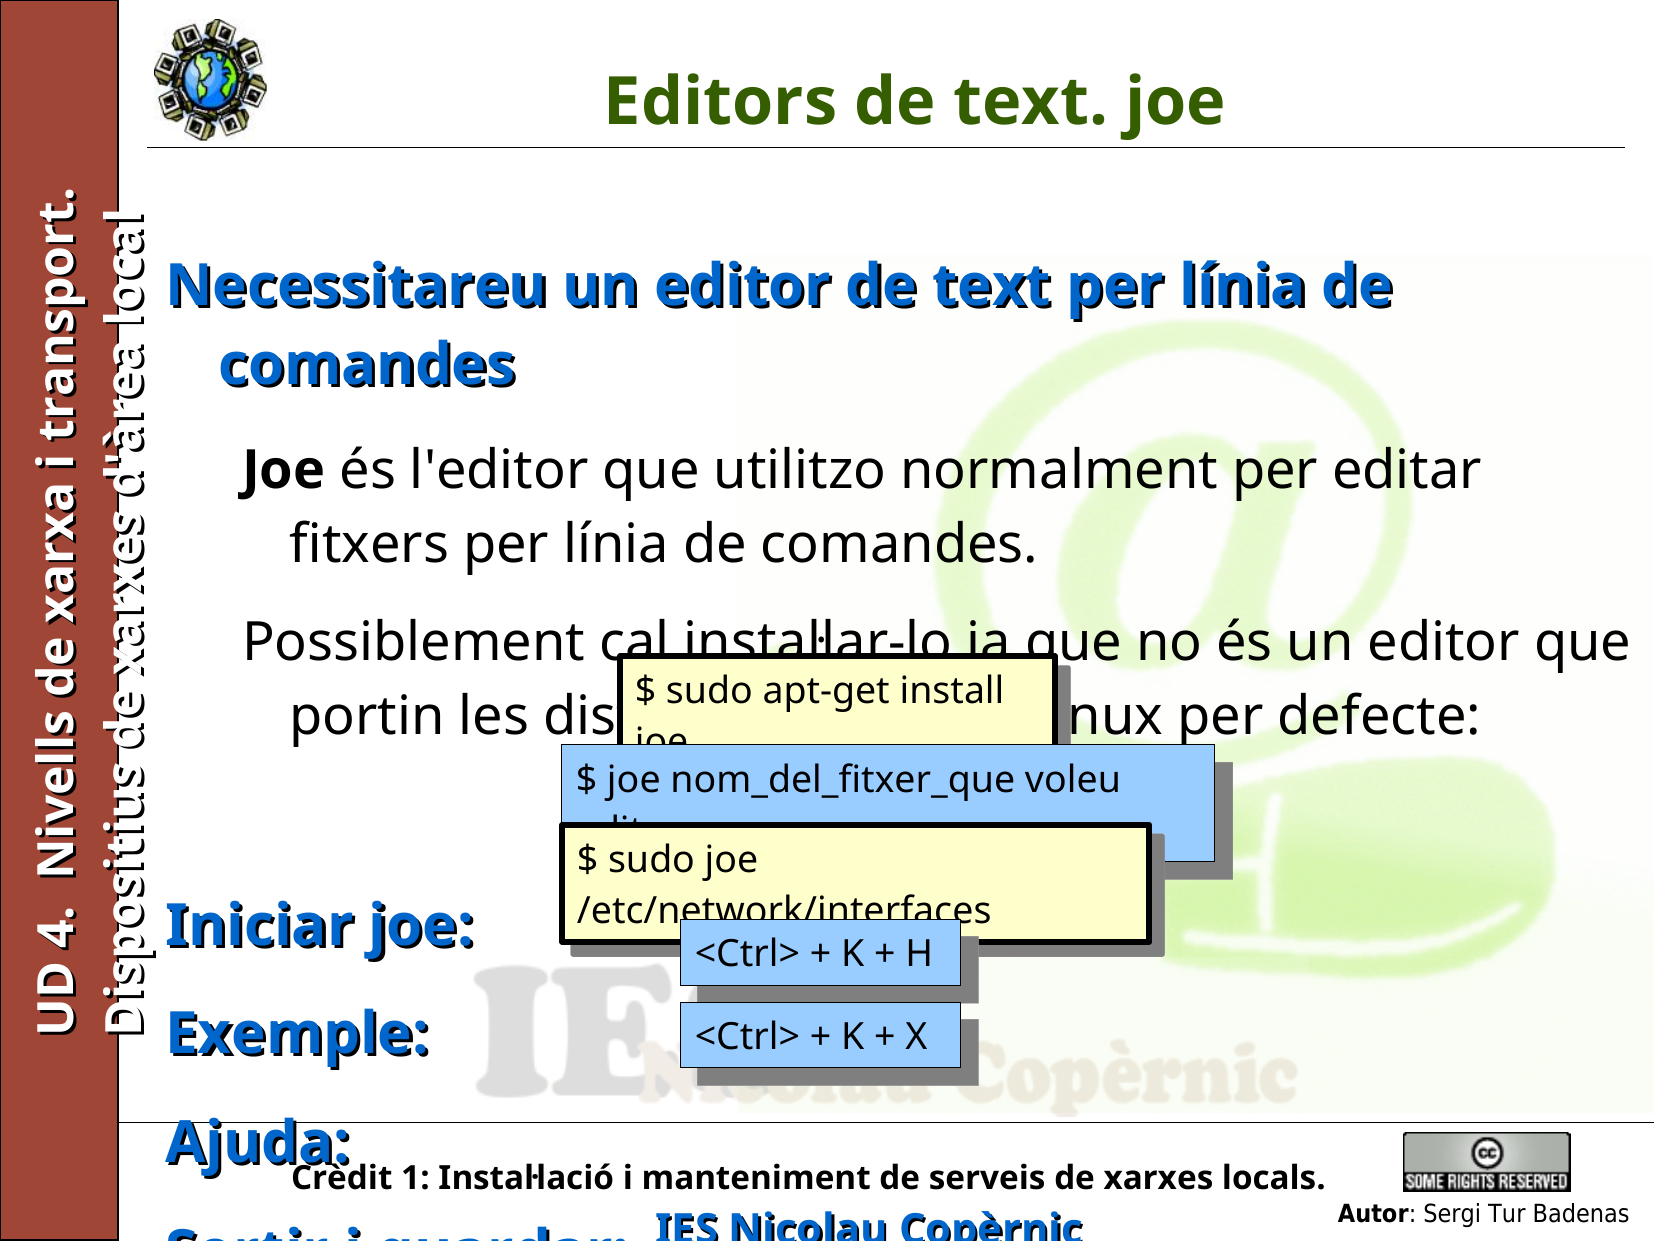

# Editors de text. joe
Necessitareu un editor de text per línia de comandes
Joe és l'editor que utilitzo normalment per editar fitxers per línia de comandes.
Possiblement cal instal·lar-lo ja que no és un editor que portin les distribucions GNU/Linux per defecte:
Iniciar joe:
Exemple:
Ajuda:
Sortir i guardar:
$ sudo apt-get install joe
$ joe nom_del_fitxer_que voleu editar
$ sudo joe /etc/network/interfaces
<Ctrl> + K + H
<Ctrl> + K + X